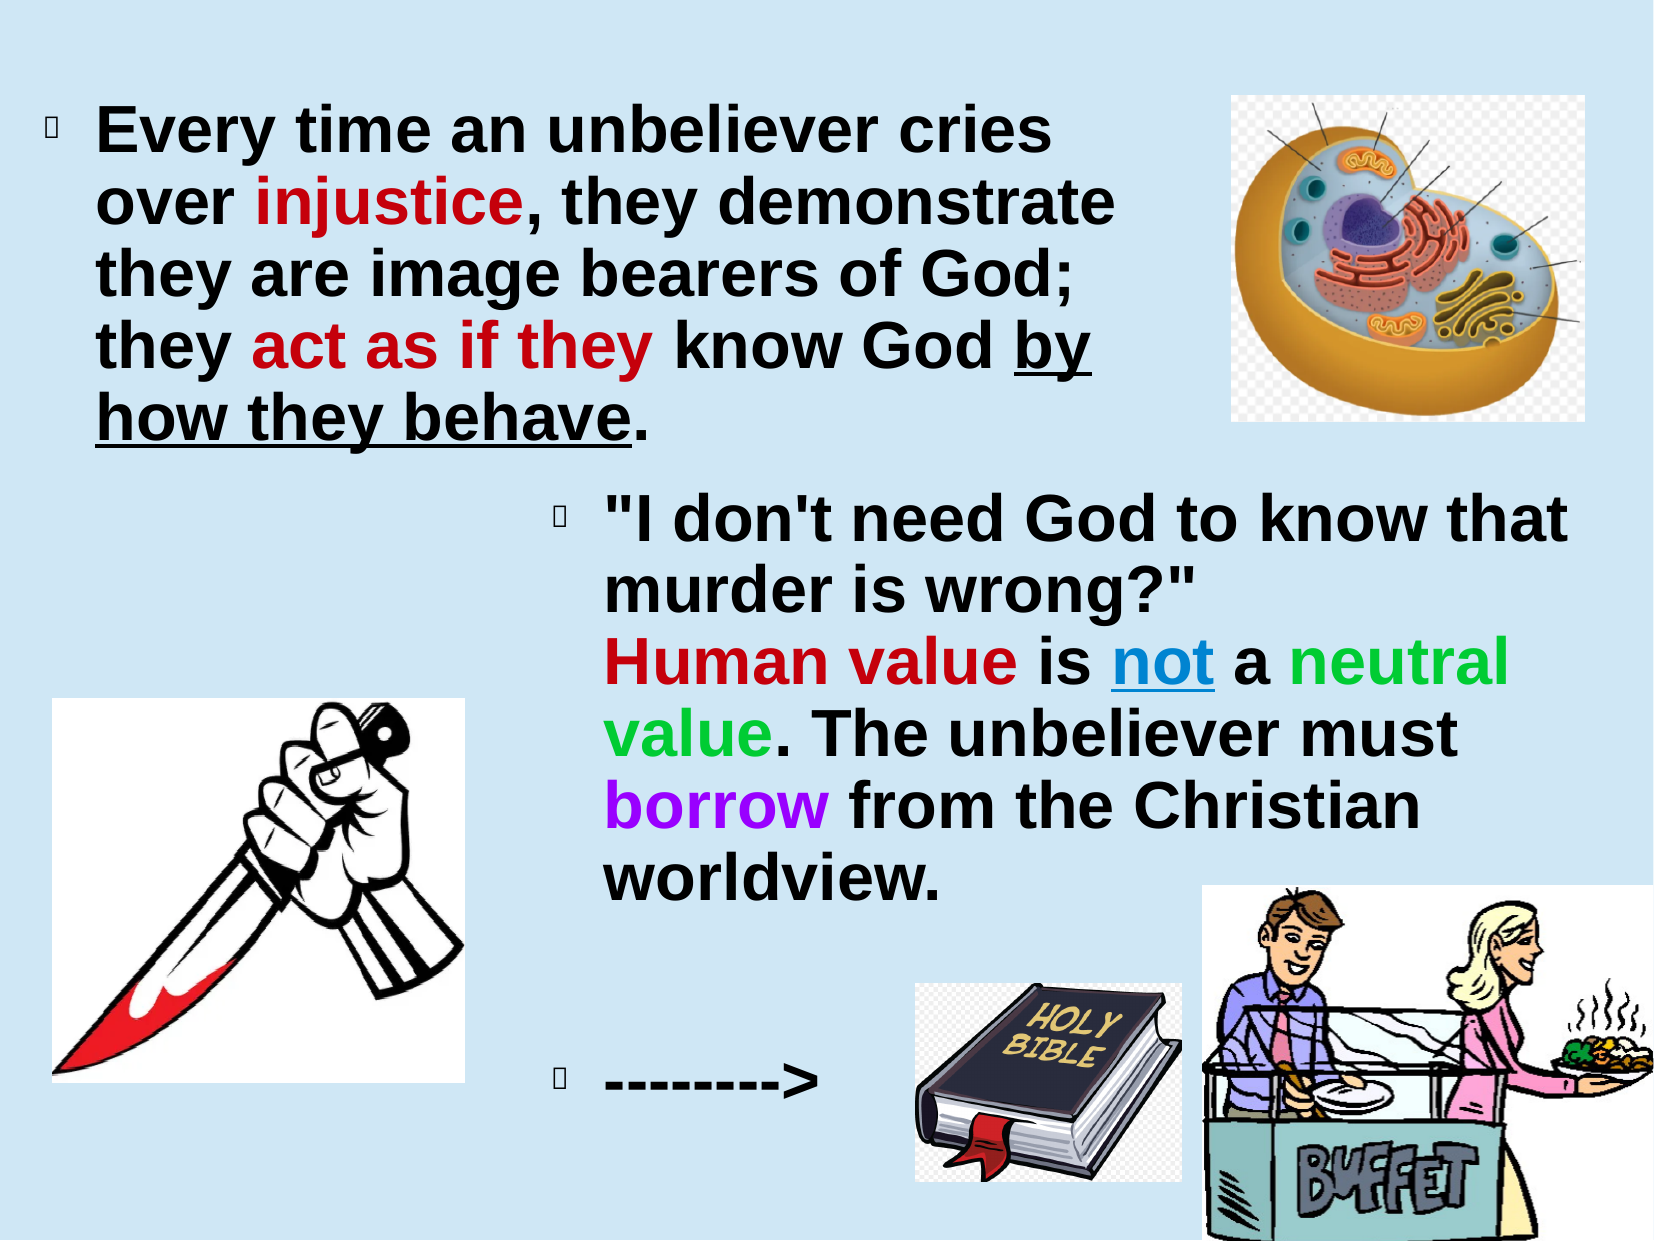

# Every time an unbeliever cries over injustice, they demonstrate they are image bearers of God; they act as if they know God by how they behave.
"I don't need God to know that murder is wrong?"
Human value is not a neutral value. The unbeliever must borrow from the Christian worldview.
-------->